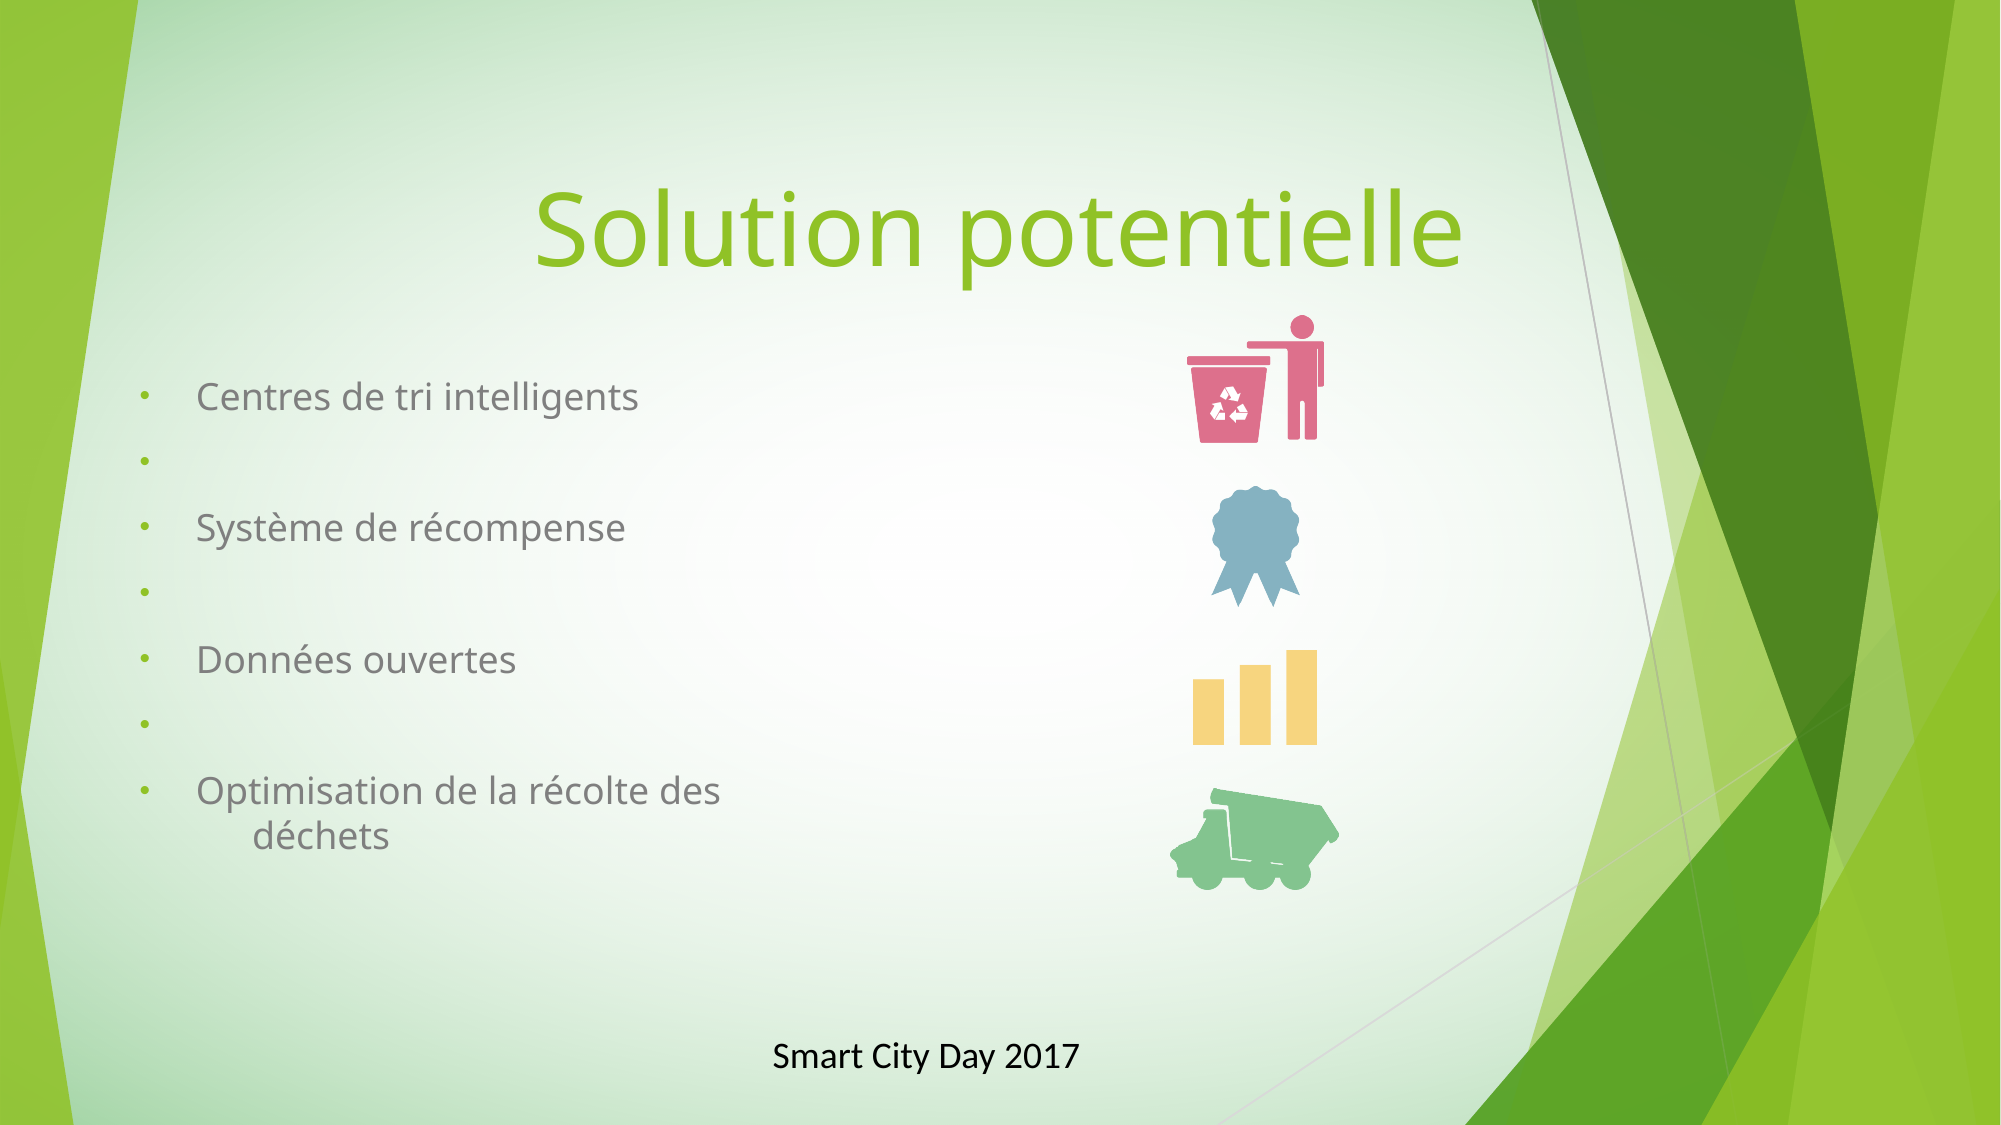

# Solution potentielle
Centres de tri intelligents
Système de récompense
Données ouvertes
Optimisation de la récolte des déchets
Smart City Day 2017